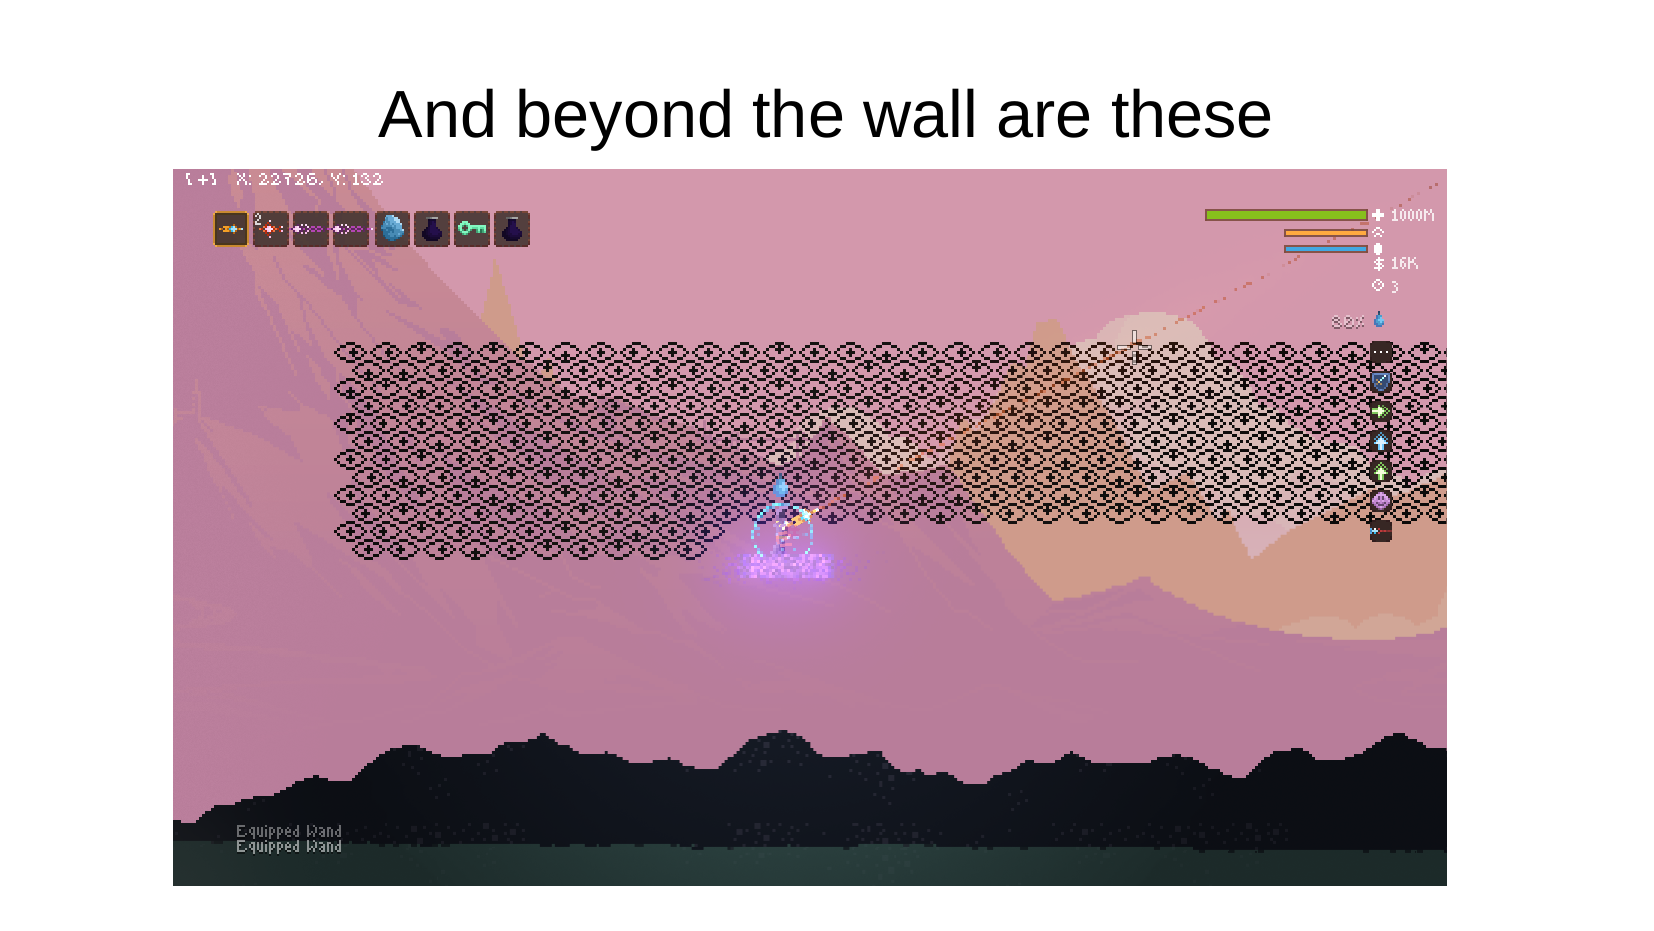

# And beyond the wall are these